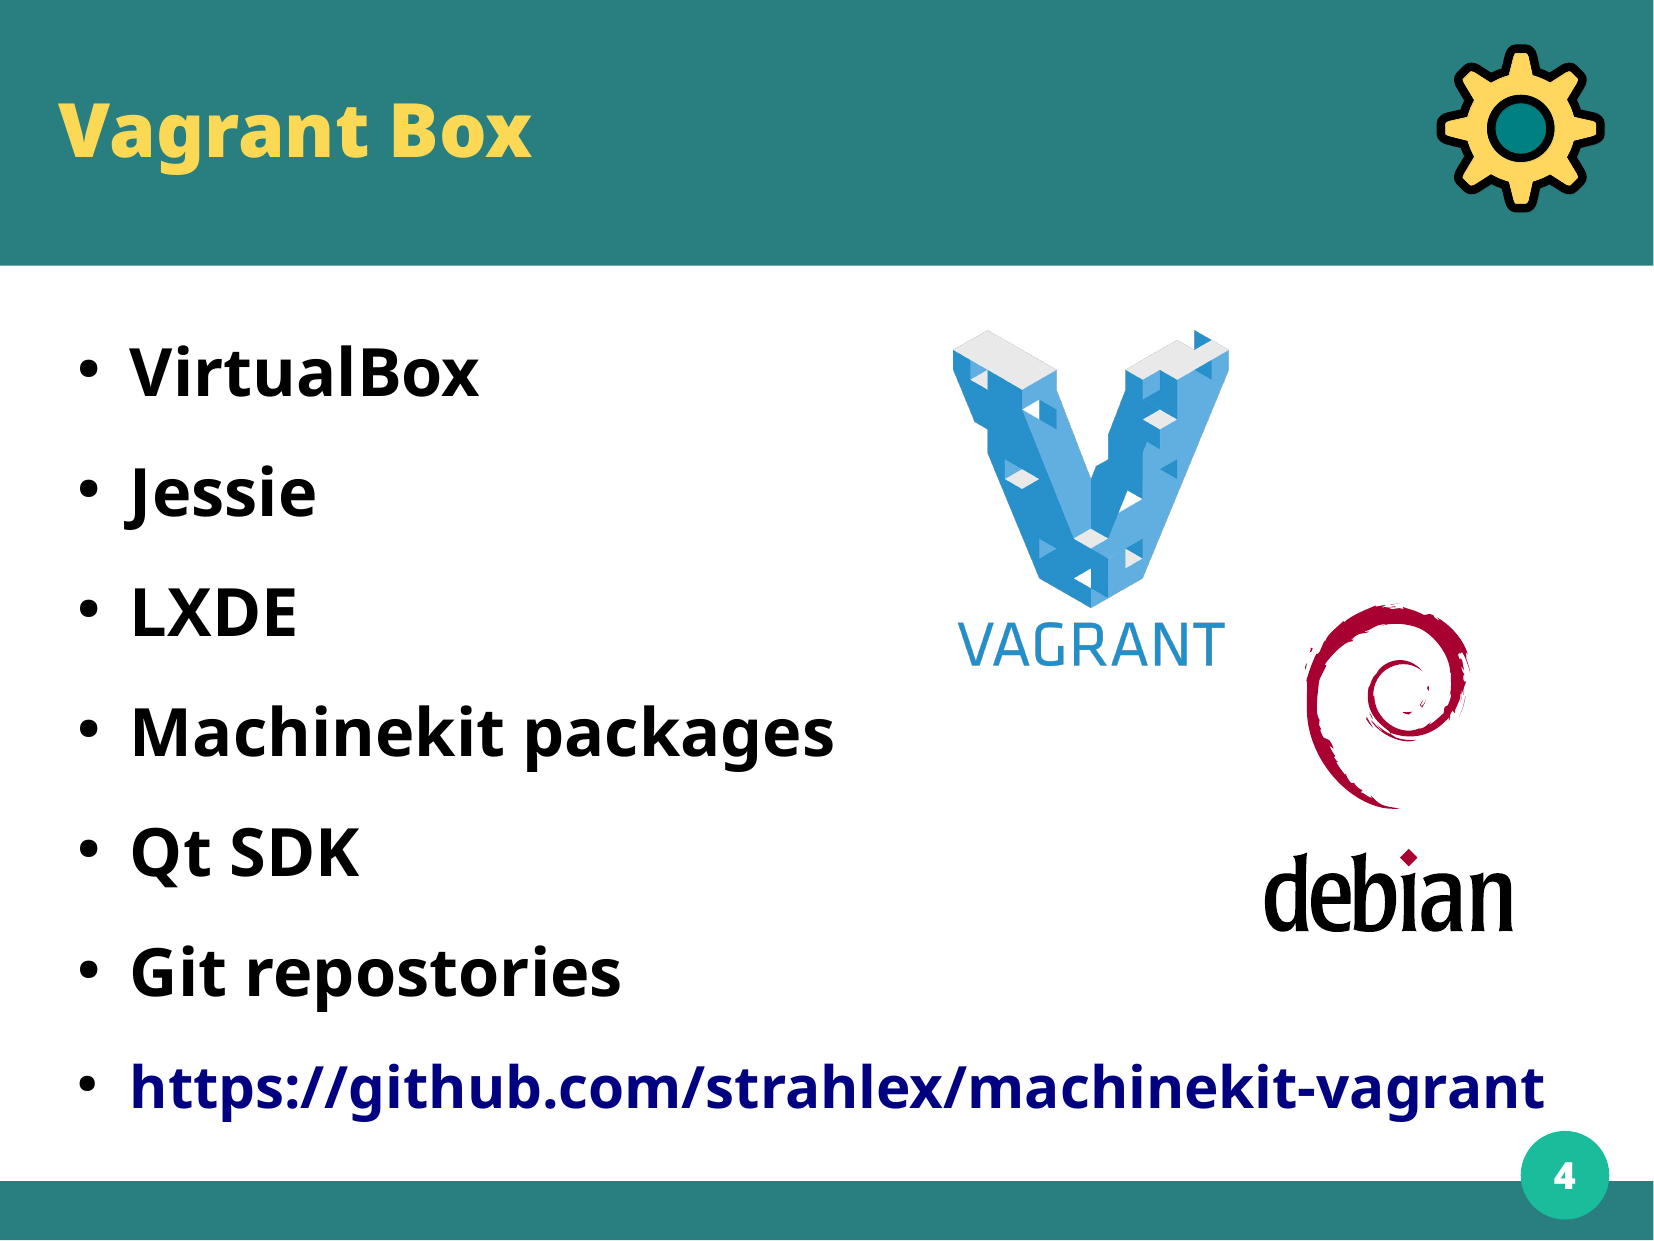

# Vagrant Box
VirtualBox
Jessie
LXDE
Machinekit packages
Qt SDK
Git repostories
https://github.com/strahlex/machinekit-vagrant
4